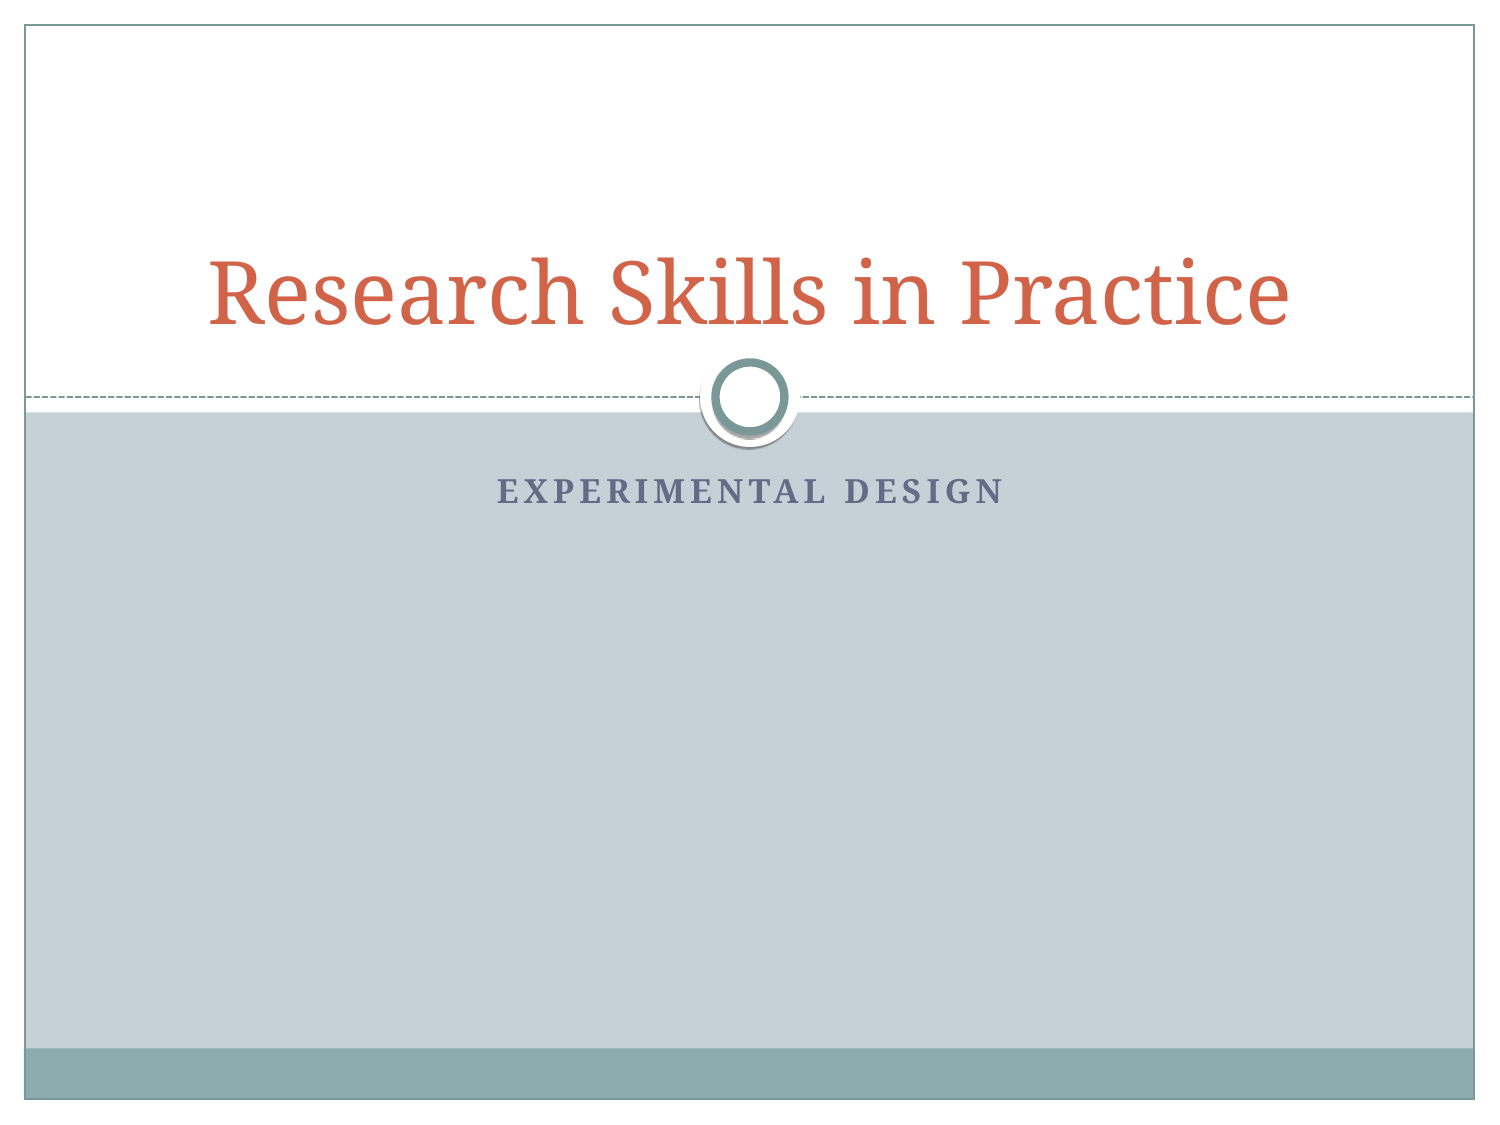

Research Skills in Practice
# Experimental design